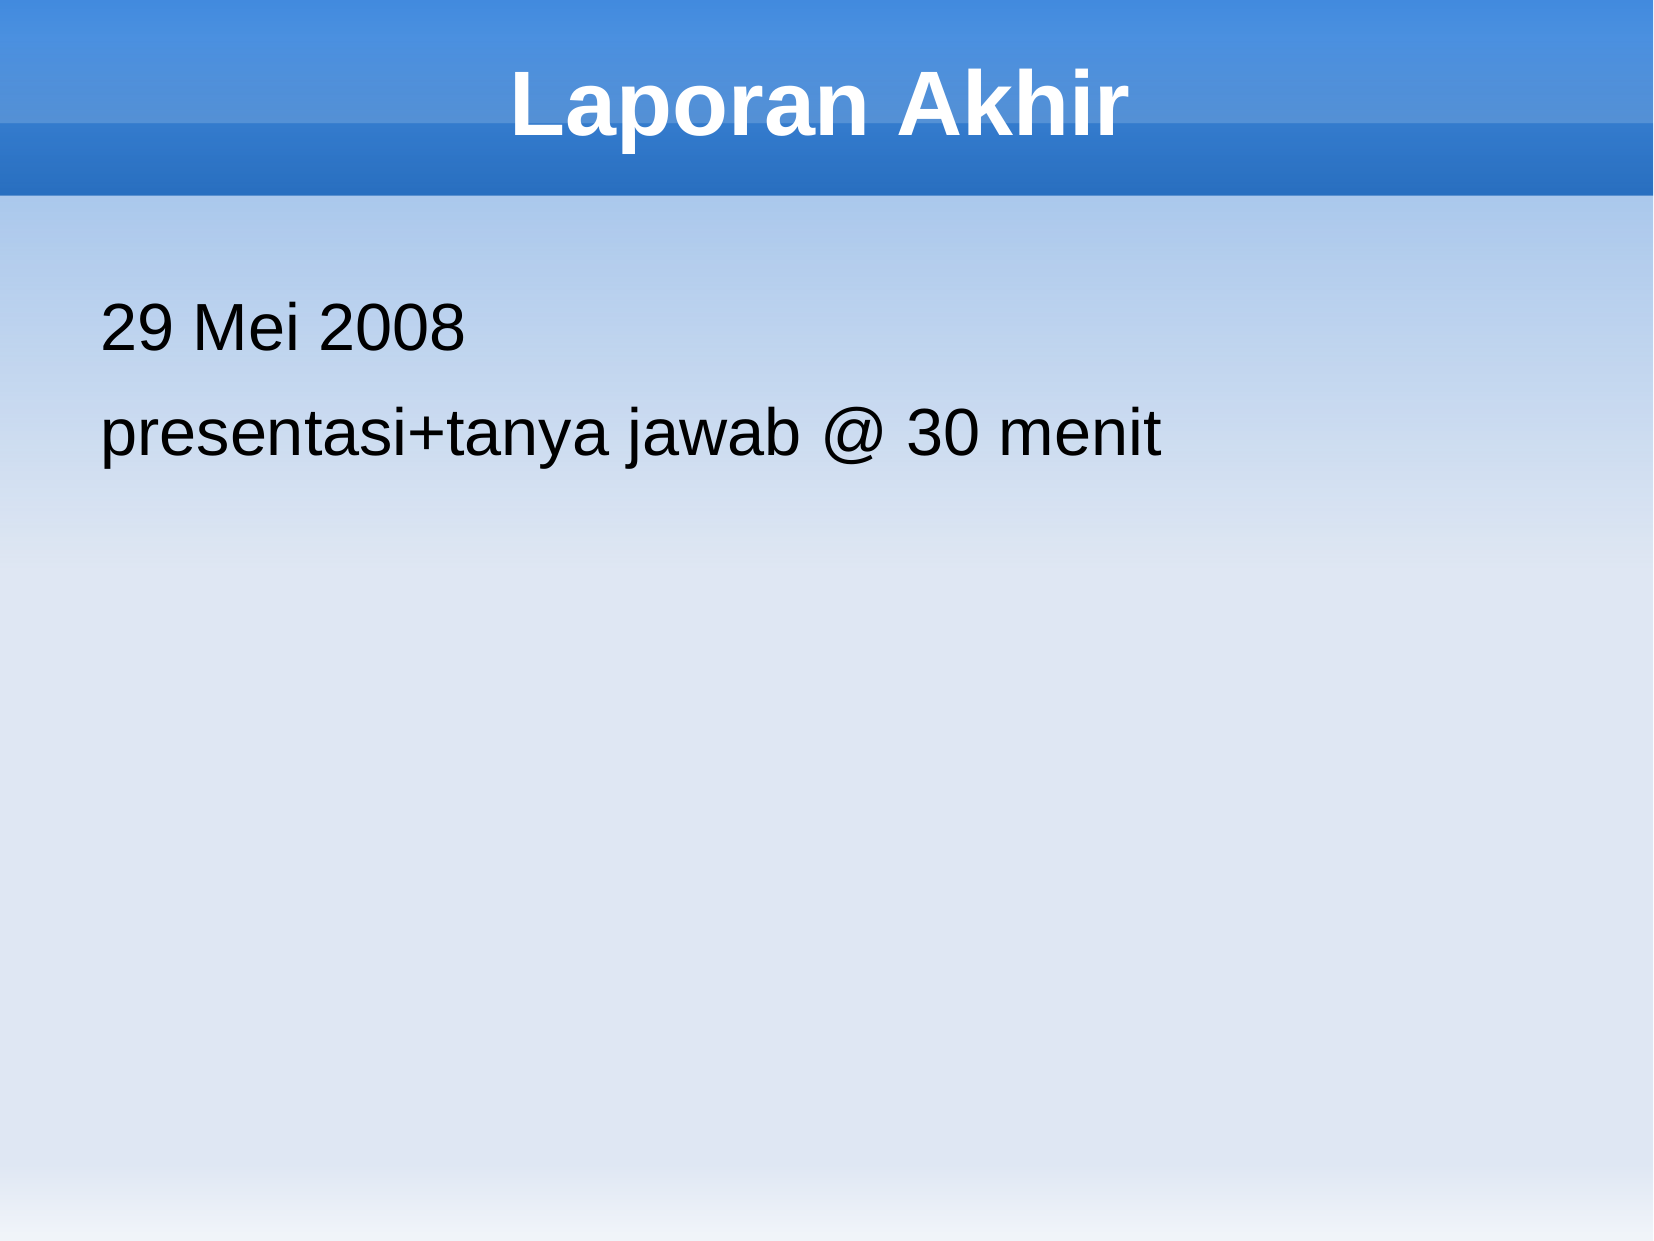

# Laporan Akhir
29 Mei 2008
presentasi+tanya jawab @ 30 menit